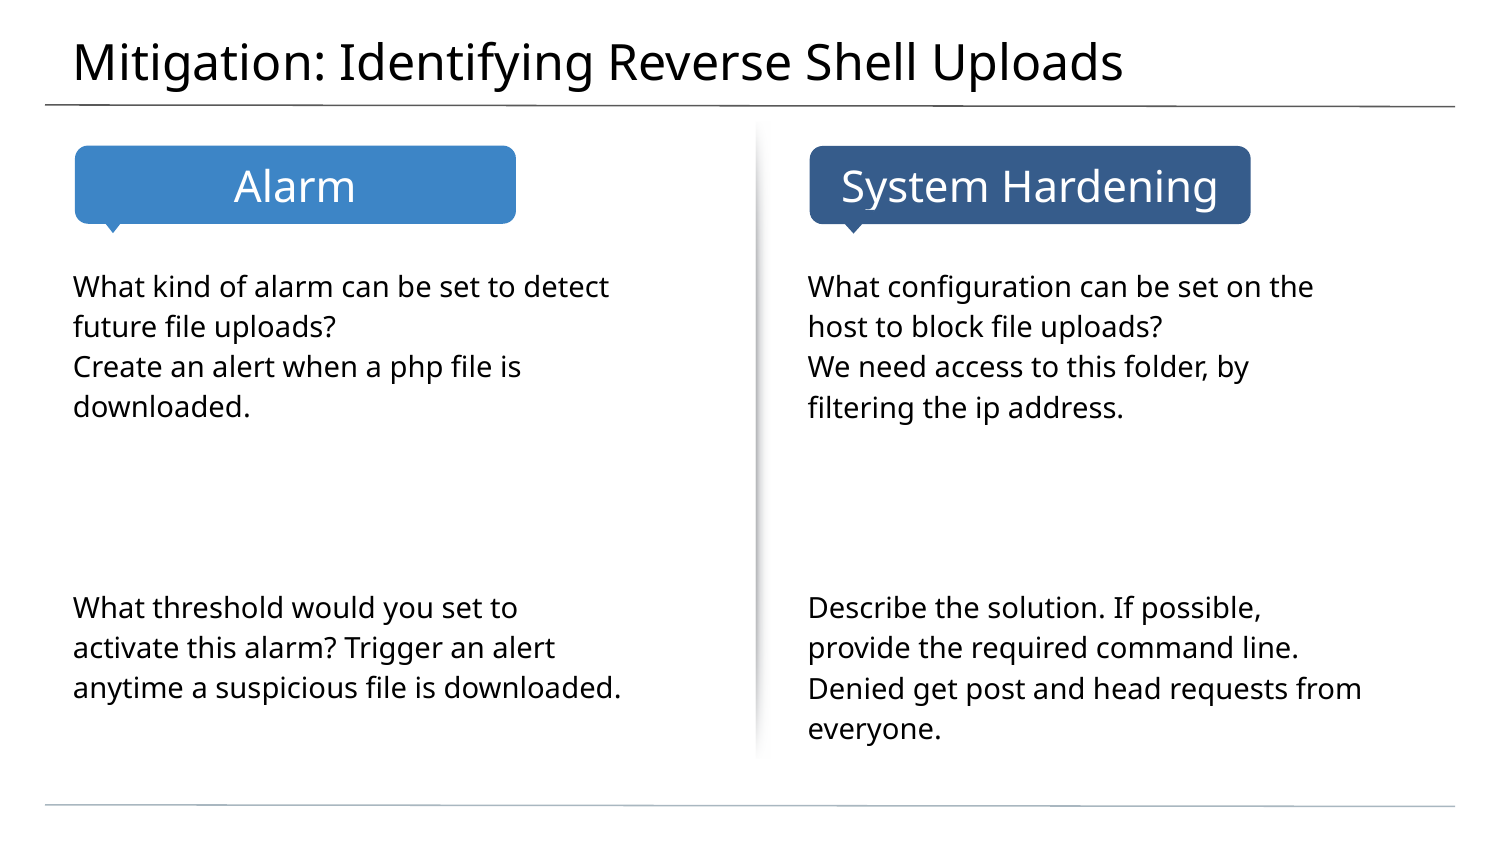

# Mitigation: Identifying Reverse Shell Uploads
What kind of alarm can be set to detect future file uploads?
Create an alert when a php file is downloaded.
What threshold would you set to activate this alarm? Trigger an alert anytime a suspicious file is downloaded.
What configuration can be set on the host to block file uploads?
We need access to this folder, by filtering the ip address.
Describe the solution. If possible, provide the required command line. Denied get post and head requests from everyone.